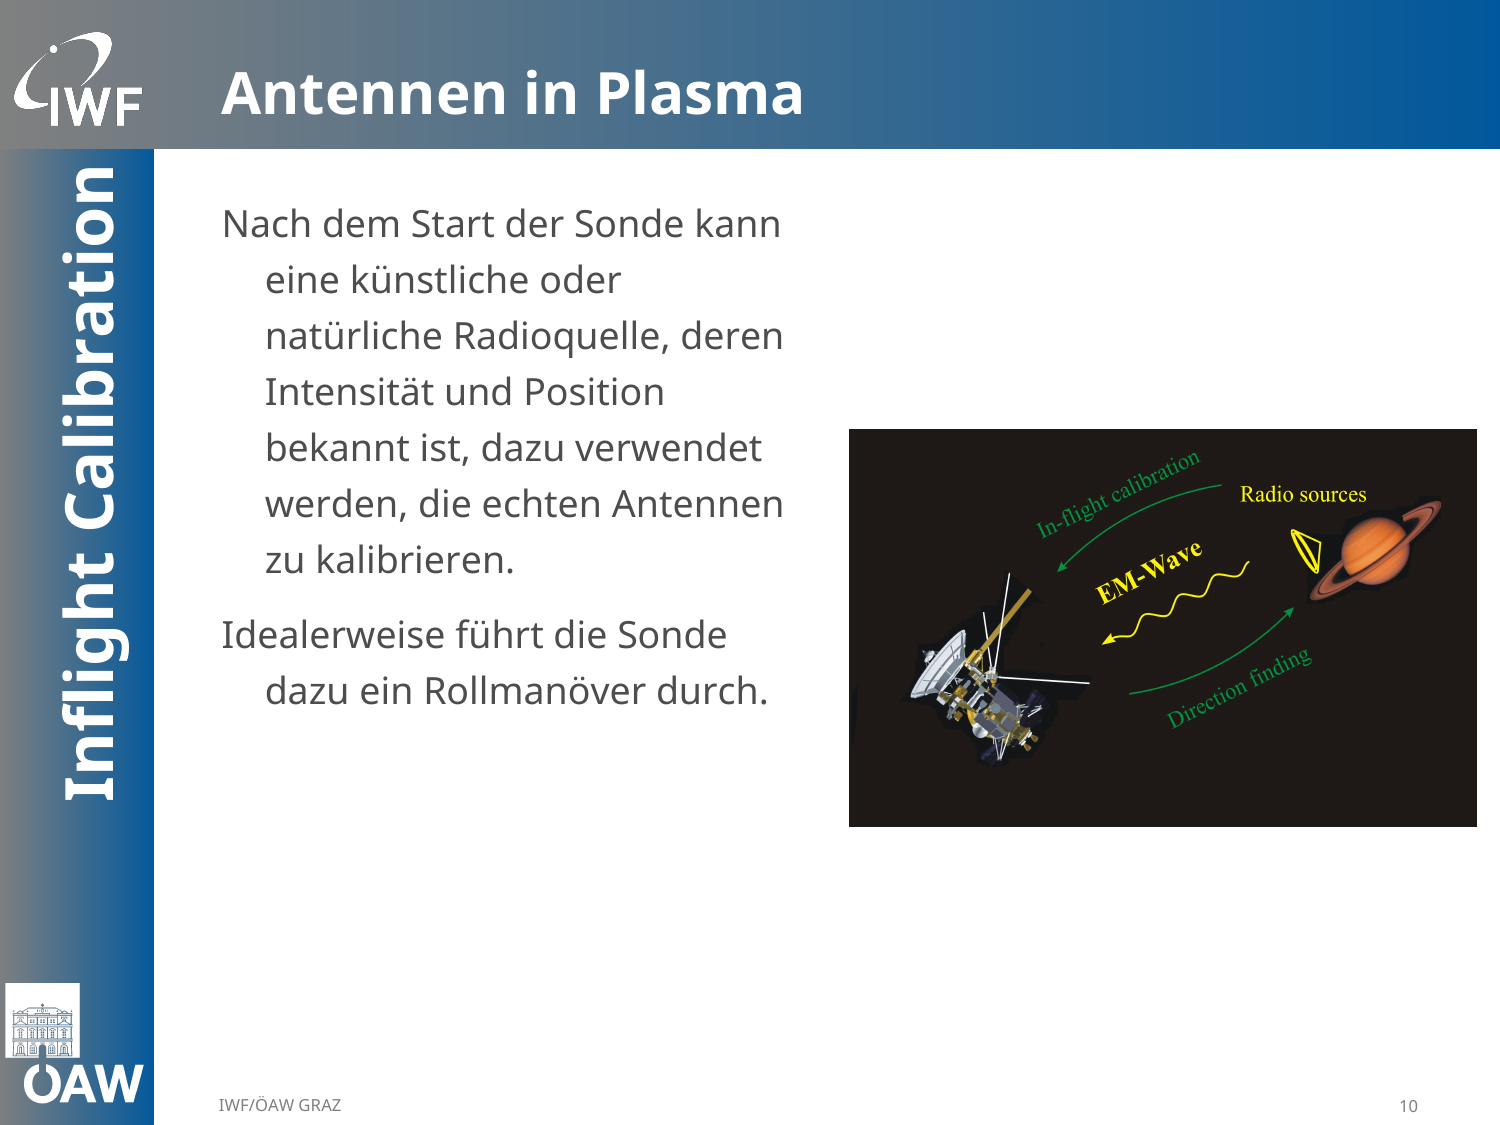

# Antennen in Plasma
Nach dem Start der Sonde kann eine künstliche oder natürliche Radioquelle, deren Intensität und Position bekannt ist, dazu verwendet werden, die echten Antennen zu kalibrieren.
Idealerweise führt die Sonde dazu ein Rollmanöver durch.
Inflight Calibration
IWF/ÖAW GRAZ
10